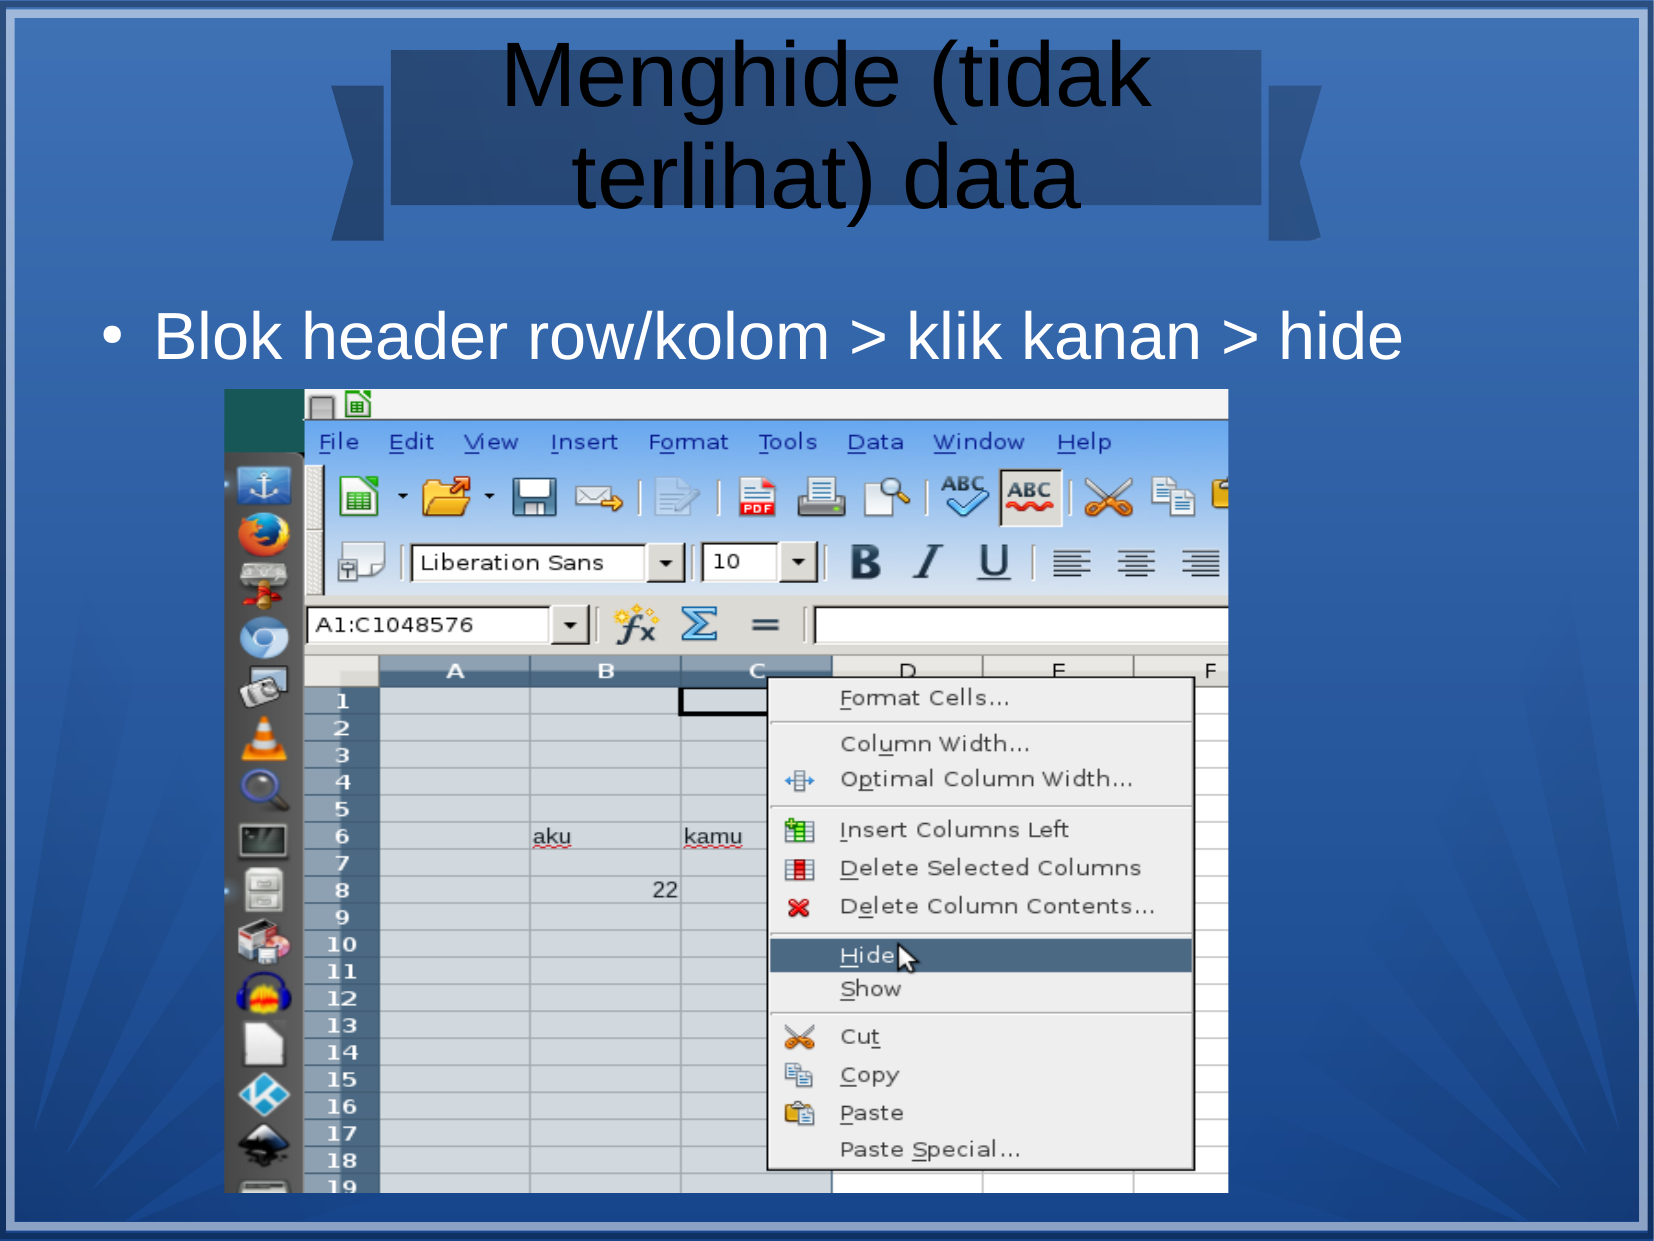

# Menghide (tidak terlihat) data
Blok header row/kolom > klik kanan > hide